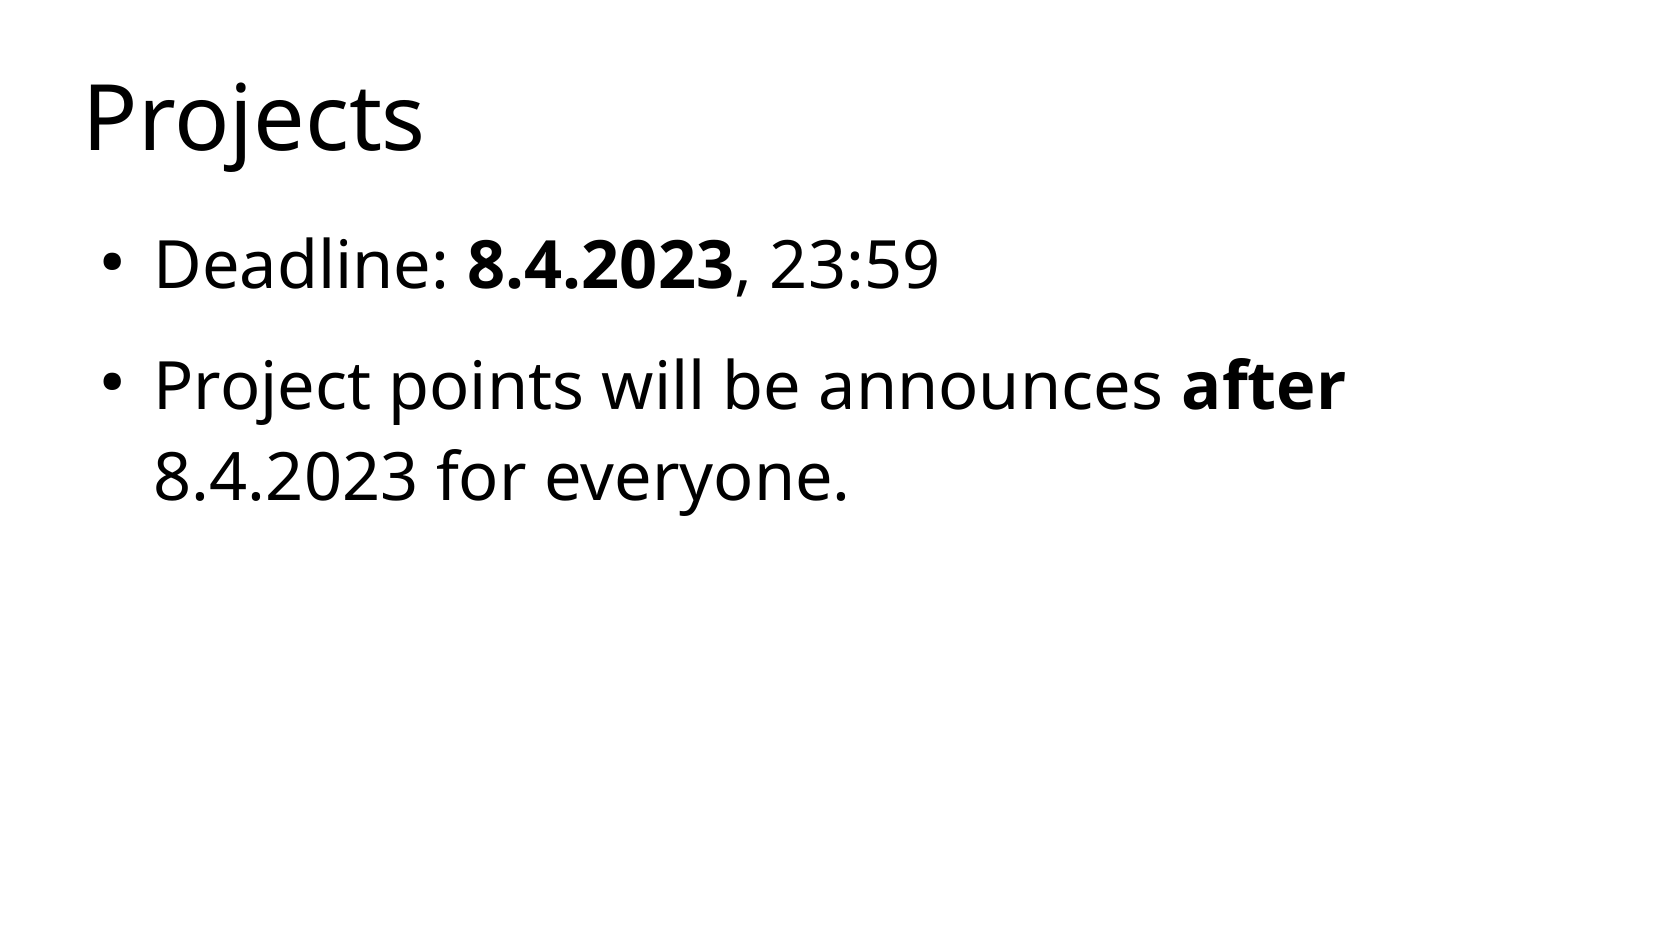

# Projects
Deadline: 8.4.2023, 23:59
Project points will be announces after 8.4.2023 for everyone.